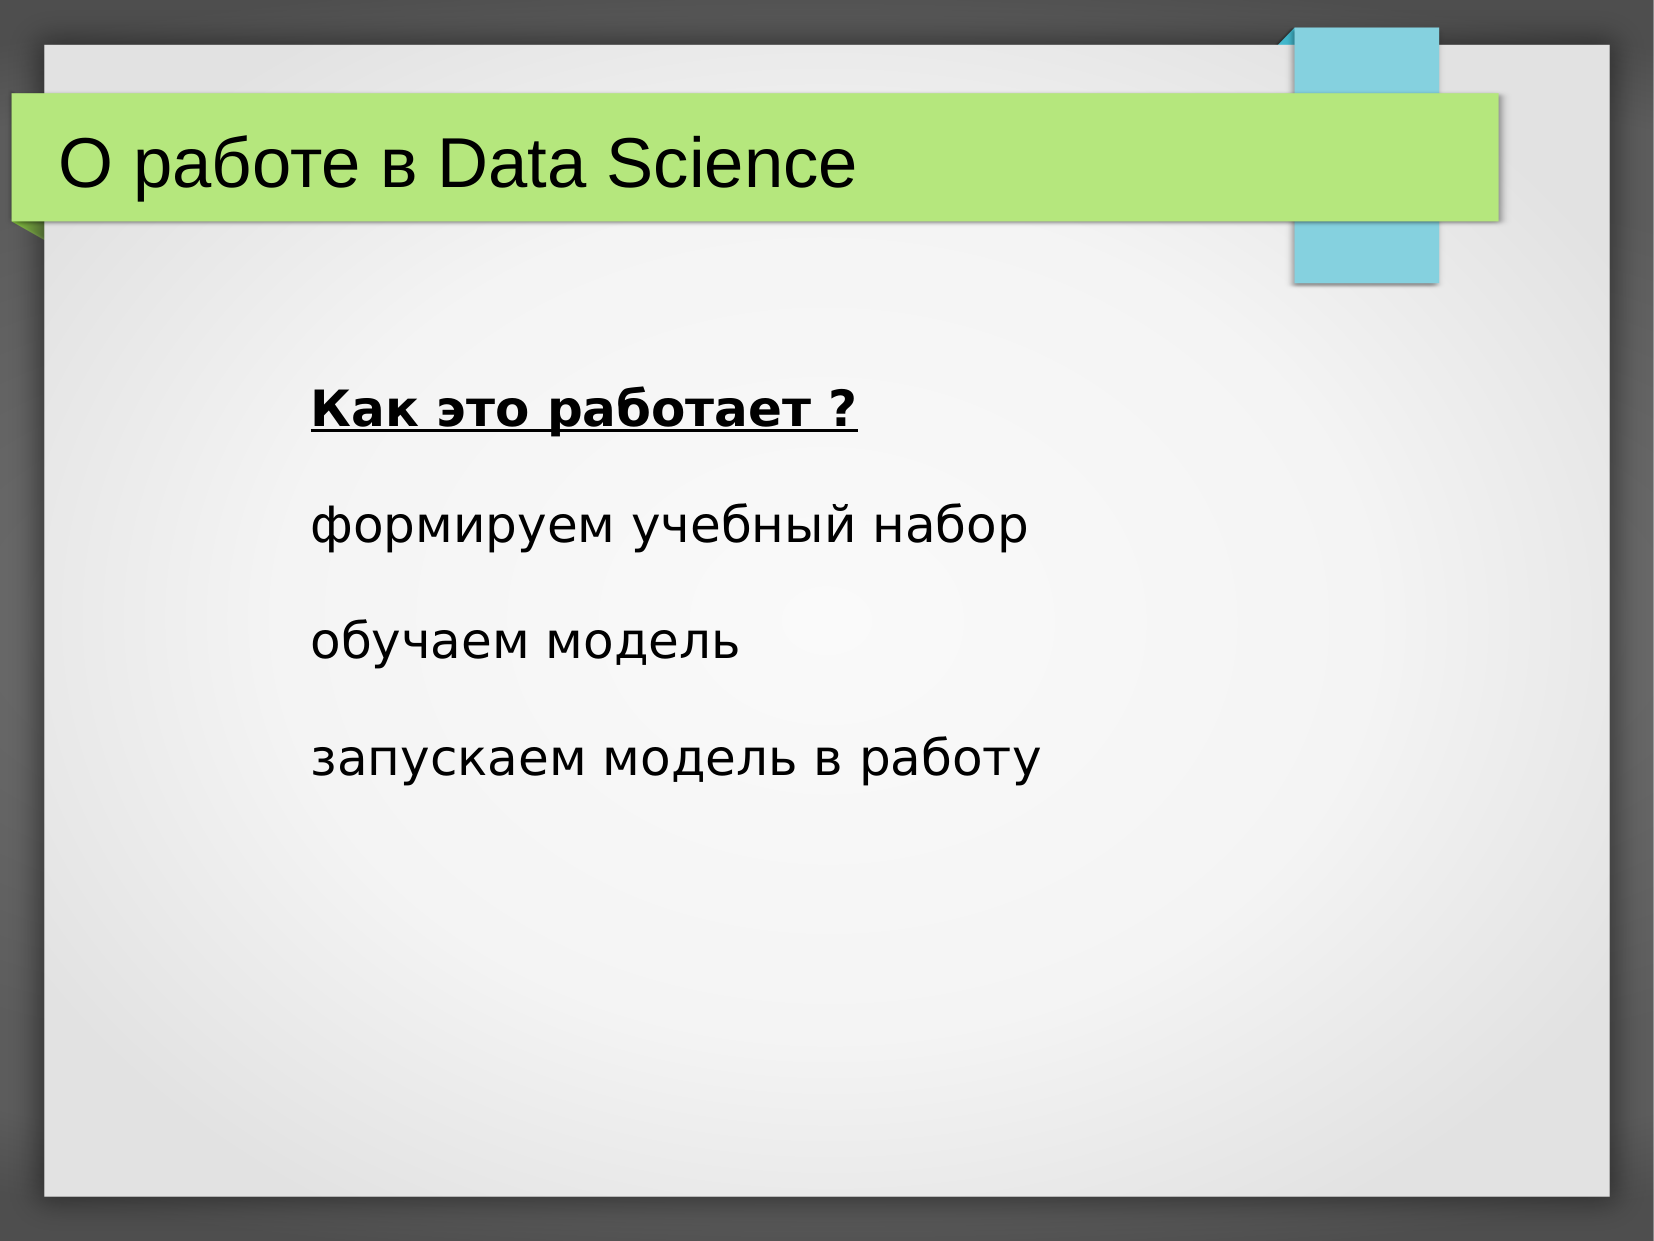

# О работе в Data Science
Как это работает ?
формируем учебный набор
обучаем модель
запускаем модель в работу